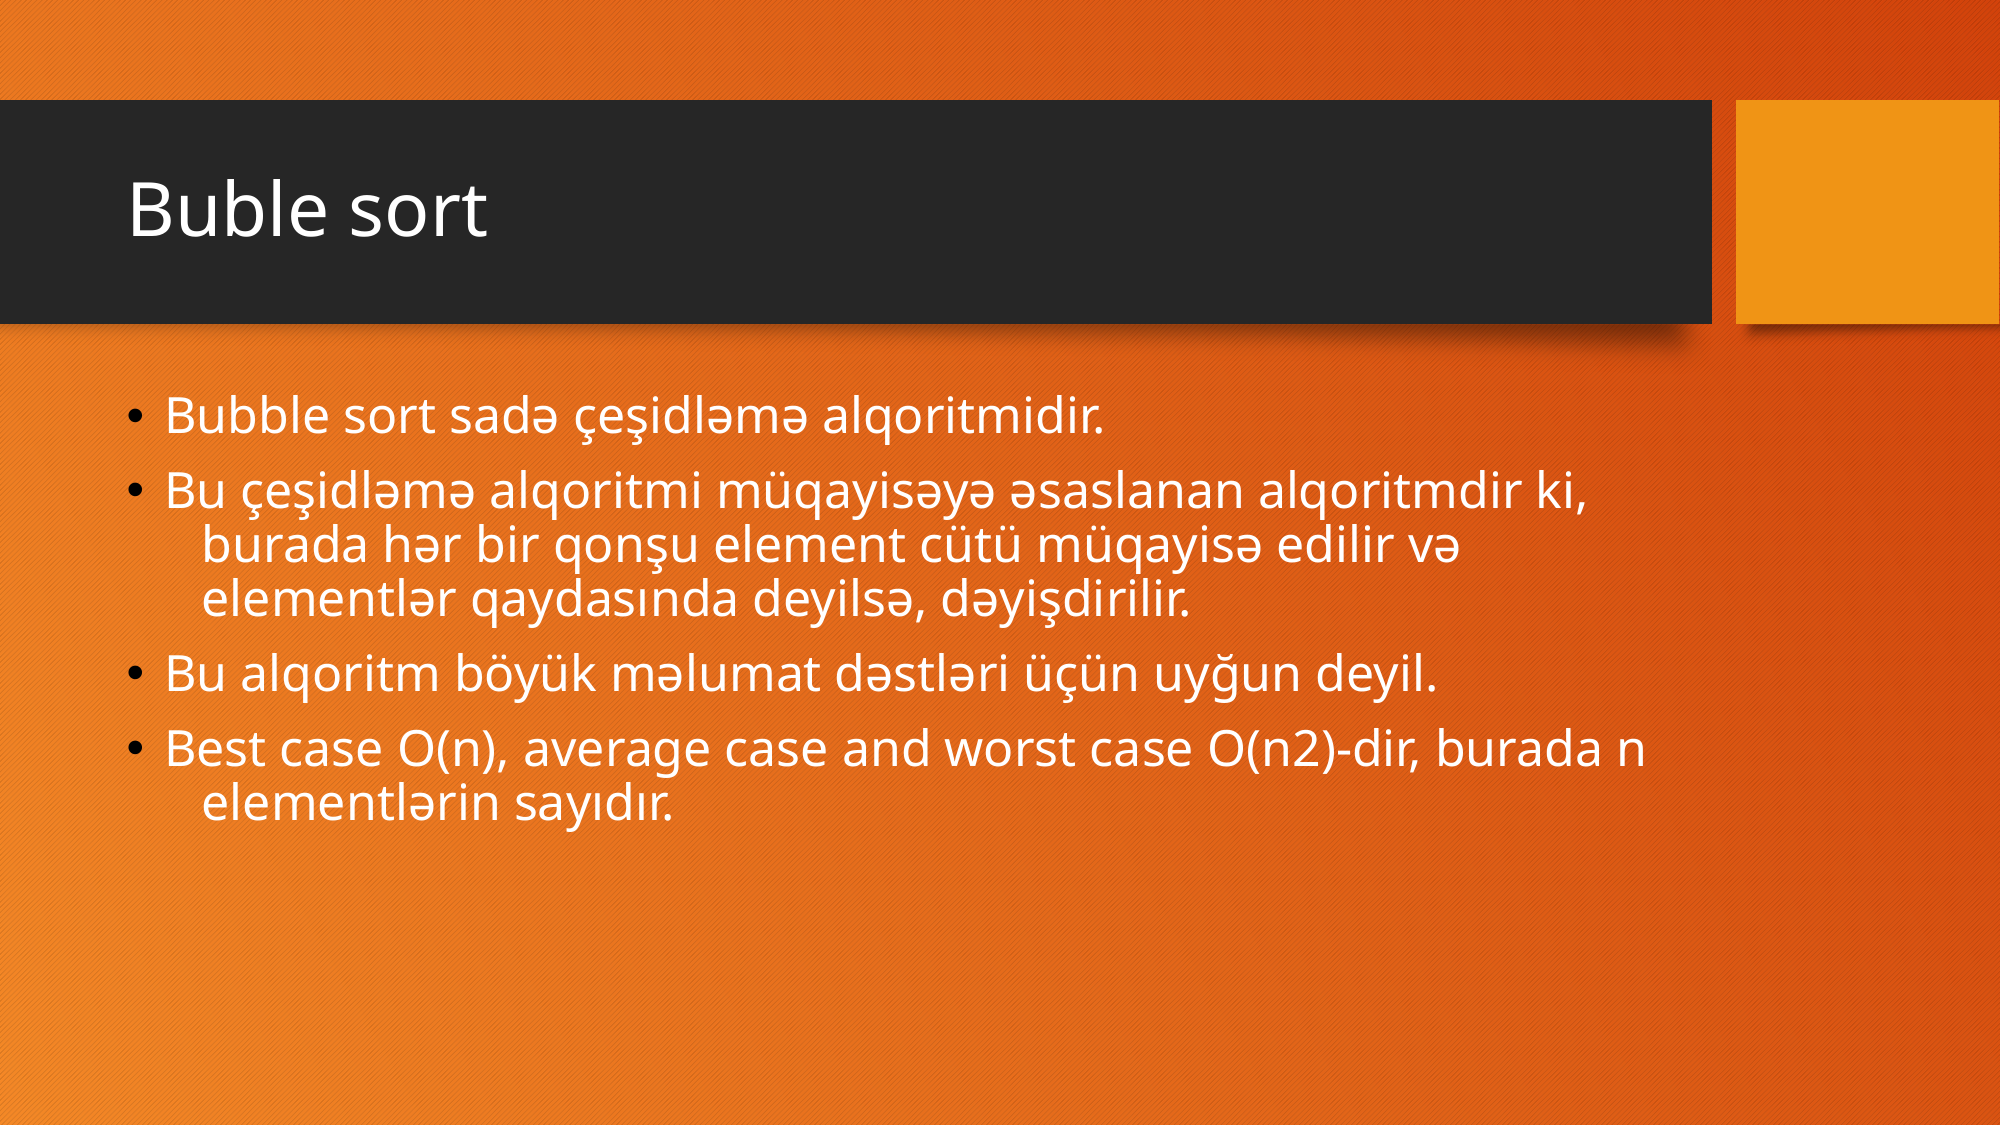

# Buble sort
Bubble sort sadə çeşidləmə alqoritmidir.
Bu çeşidləmə alqoritmi müqayisəyə əsaslanan alqoritmdir ki, burada hər bir qonşu element cütü müqayisə edilir və elementlər qaydasında deyilsə, dəyişdirilir.
Bu alqoritm böyük məlumat dəstləri üçün uyğun deyil.
Best case O(n), average case and worst case Ο(n2)-dir, burada n elementlərin sayıdır.